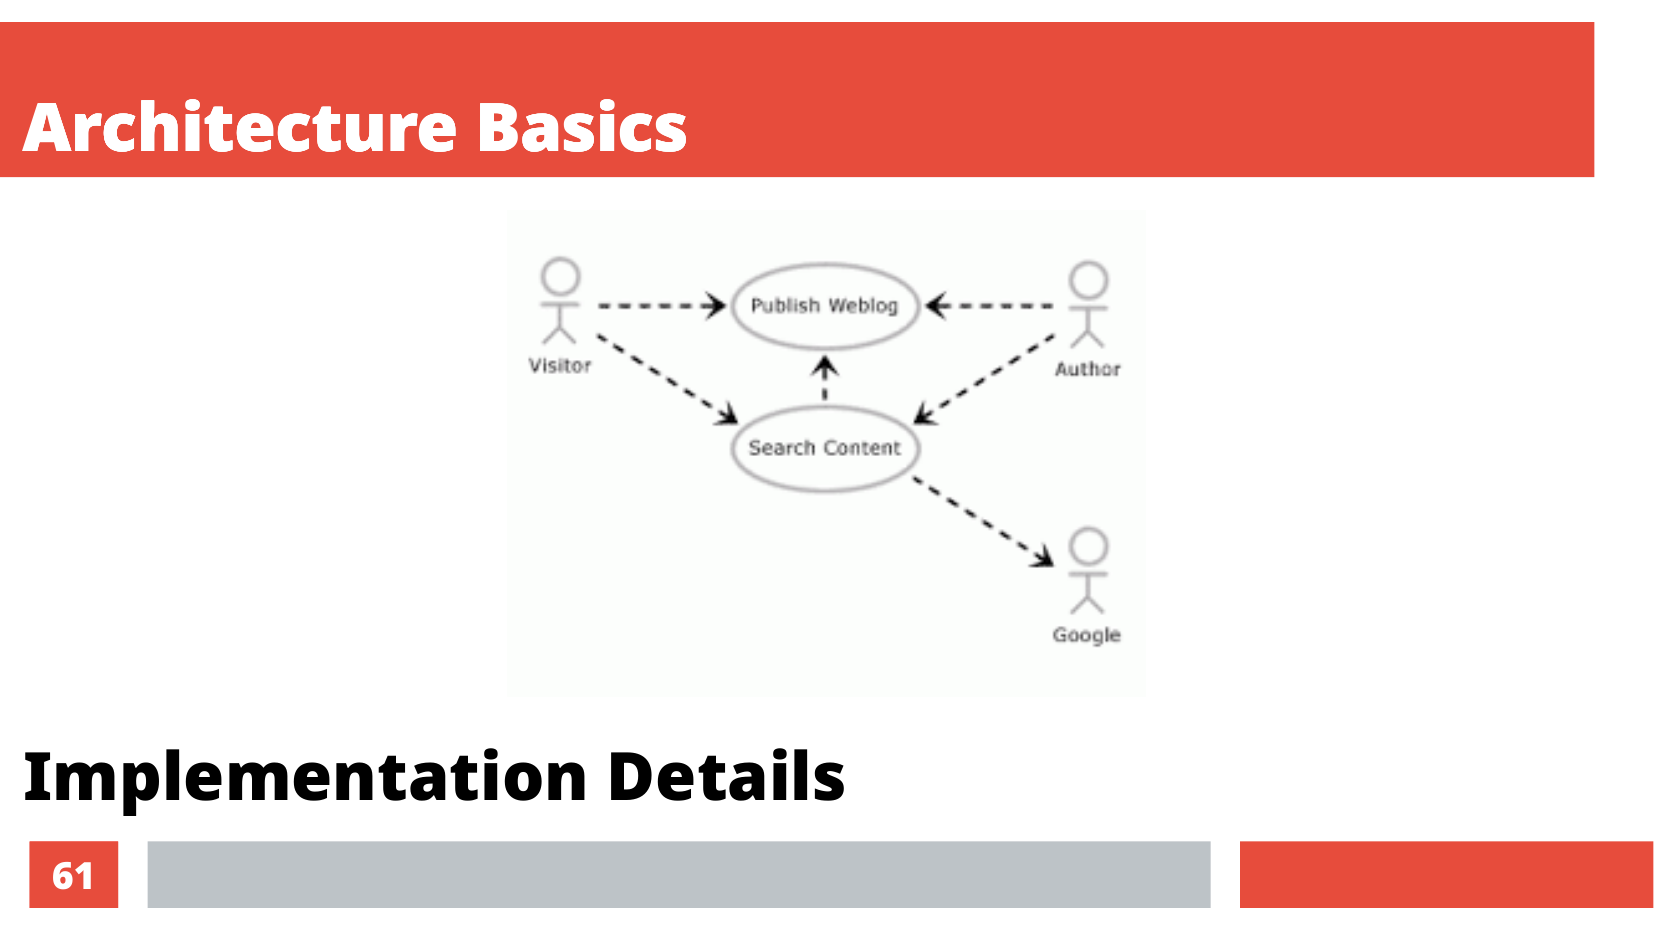

Architecture Basics
Architecture Basics
Architecture Basics
# Architecture Basics
Implementation Details
61